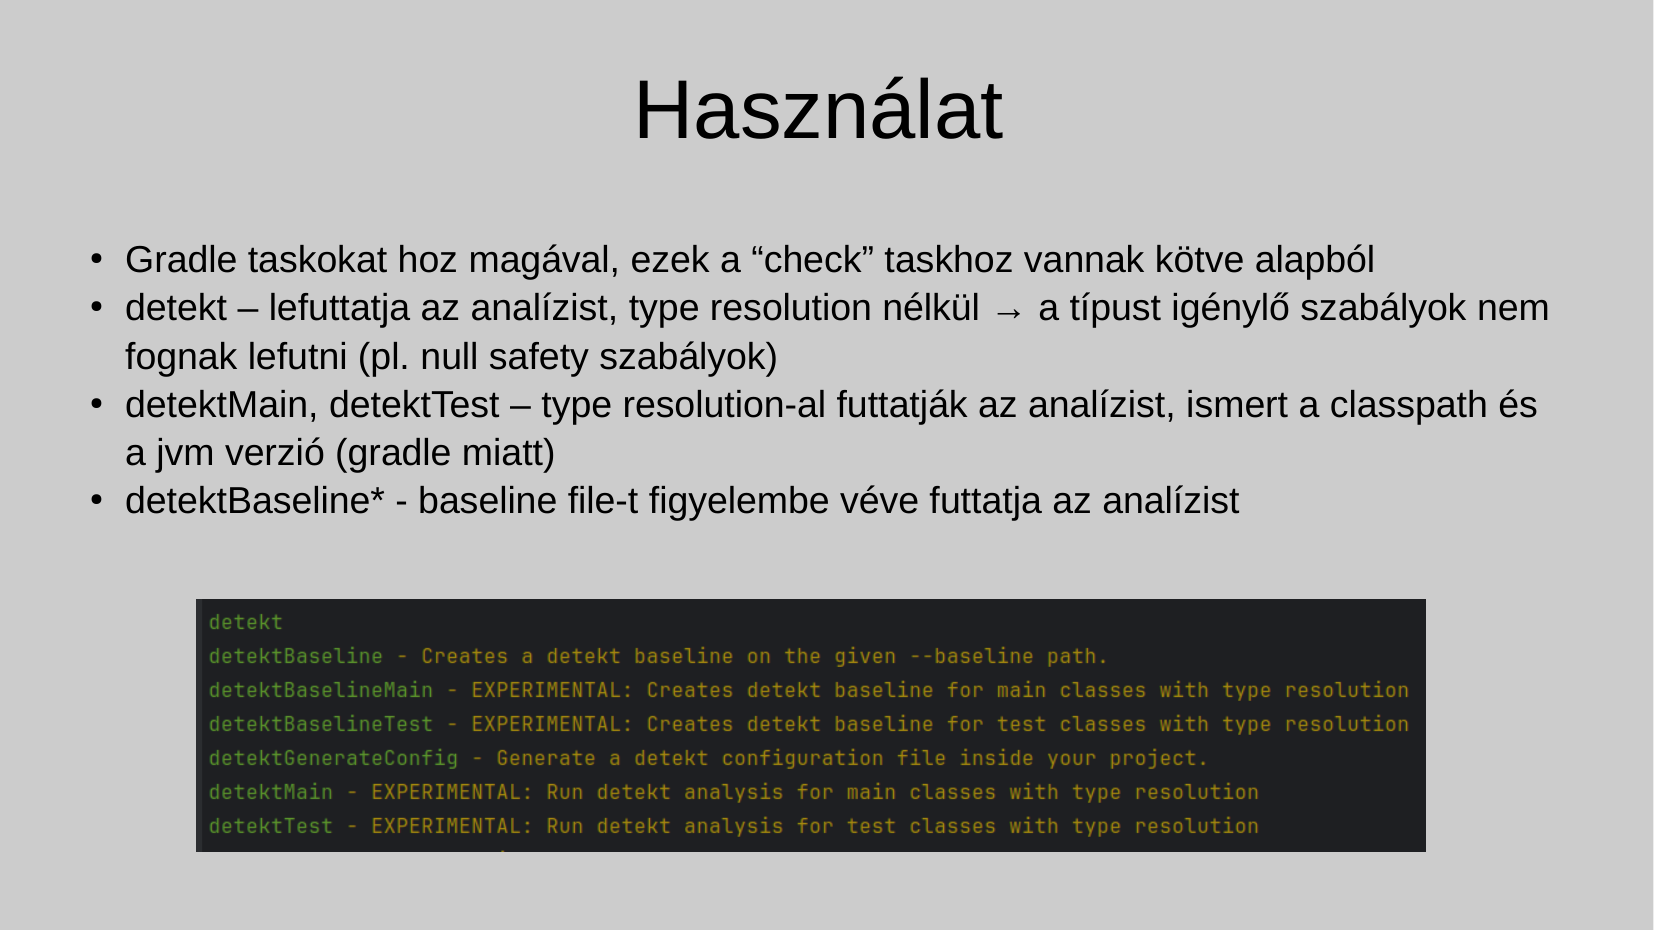

# Használat
Gradle taskokat hoz magával, ezek a “check” taskhoz vannak kötve alapból
detekt – lefuttatja az analízist, type resolution nélkül → a típust igénylő szabályok nem fognak lefutni (pl. null safety szabályok)
detektMain, detektTest – type resolution-al futtatják az analízist, ismert a classpath és a jvm verzió (gradle miatt)
detektBaseline* - baseline file-t figyelembe véve futtatja az analízist